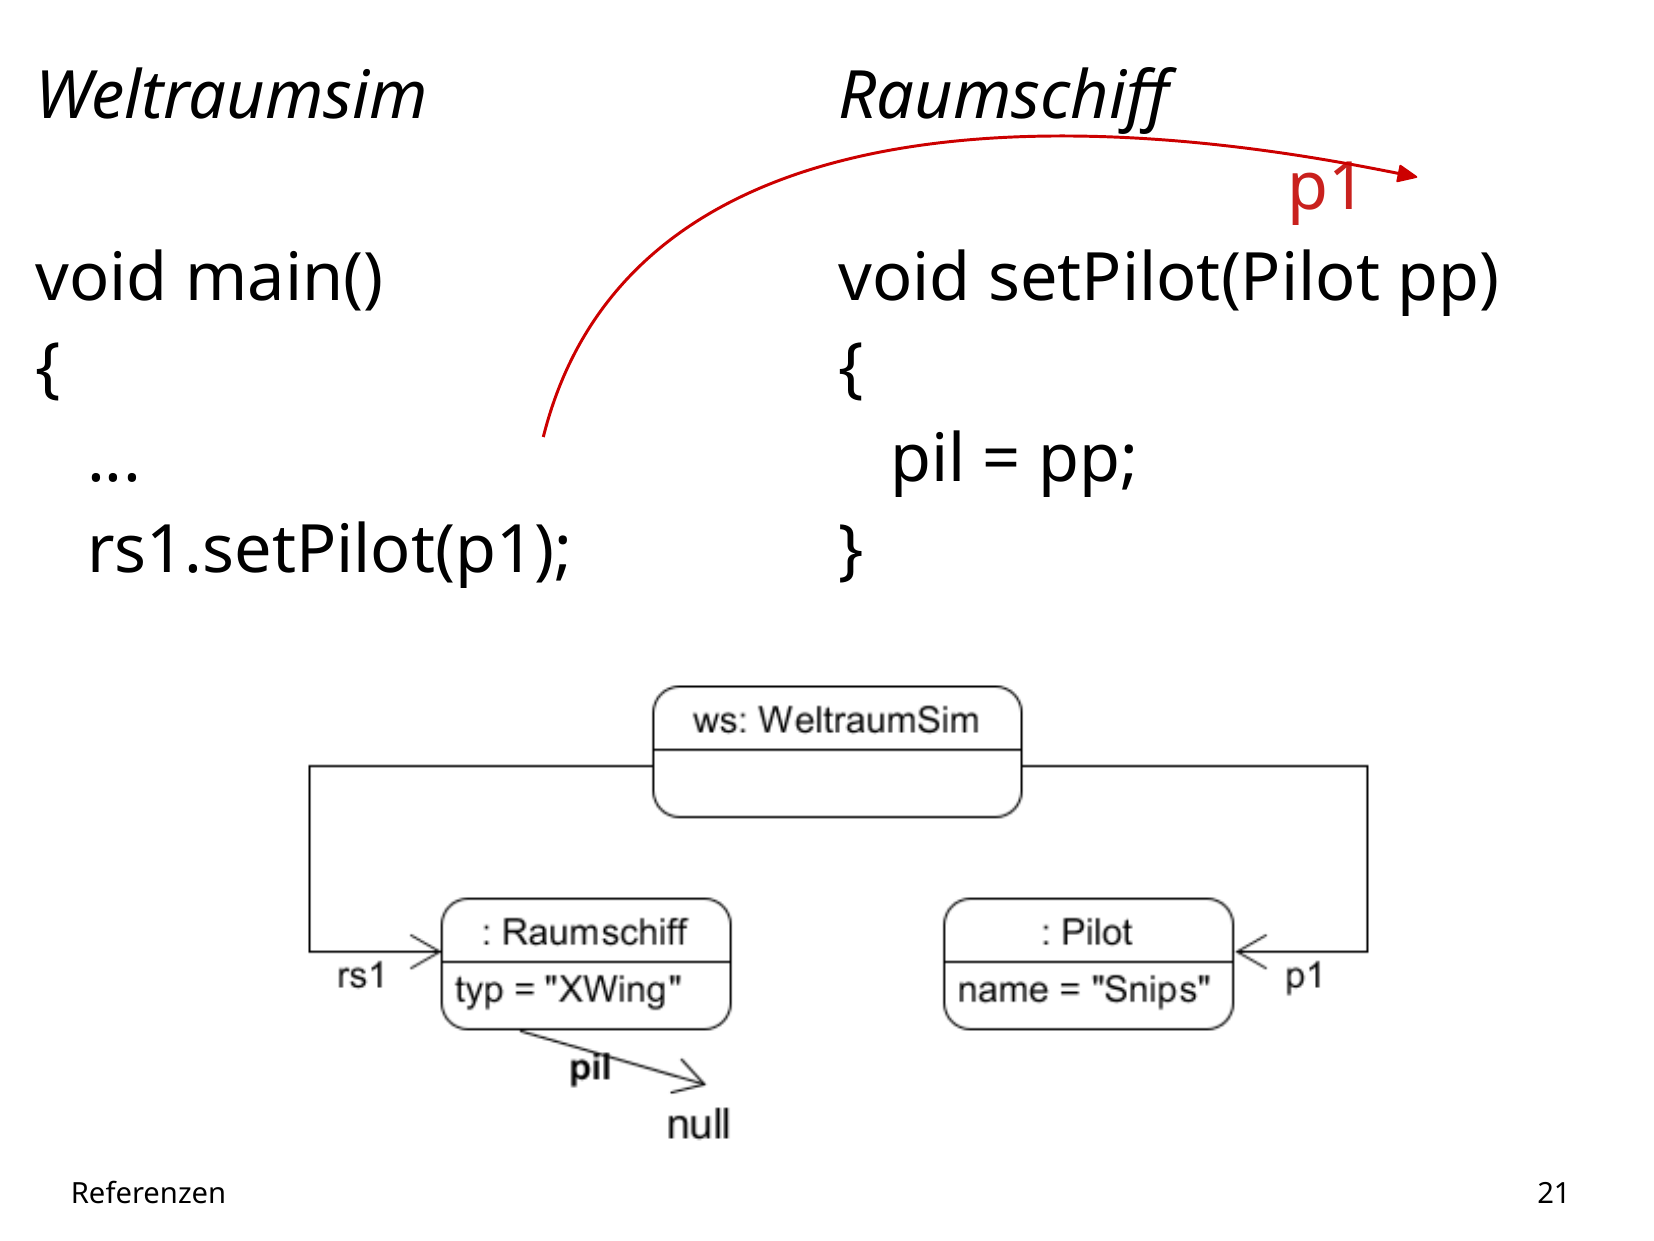

# Weltraumsim
void main()
{
 ...
 rs1.setPilot(p1);
Raumschiff
 p1
void setPilot(Pilot pp)
{
 pil = pp;
}
Referenzen
21